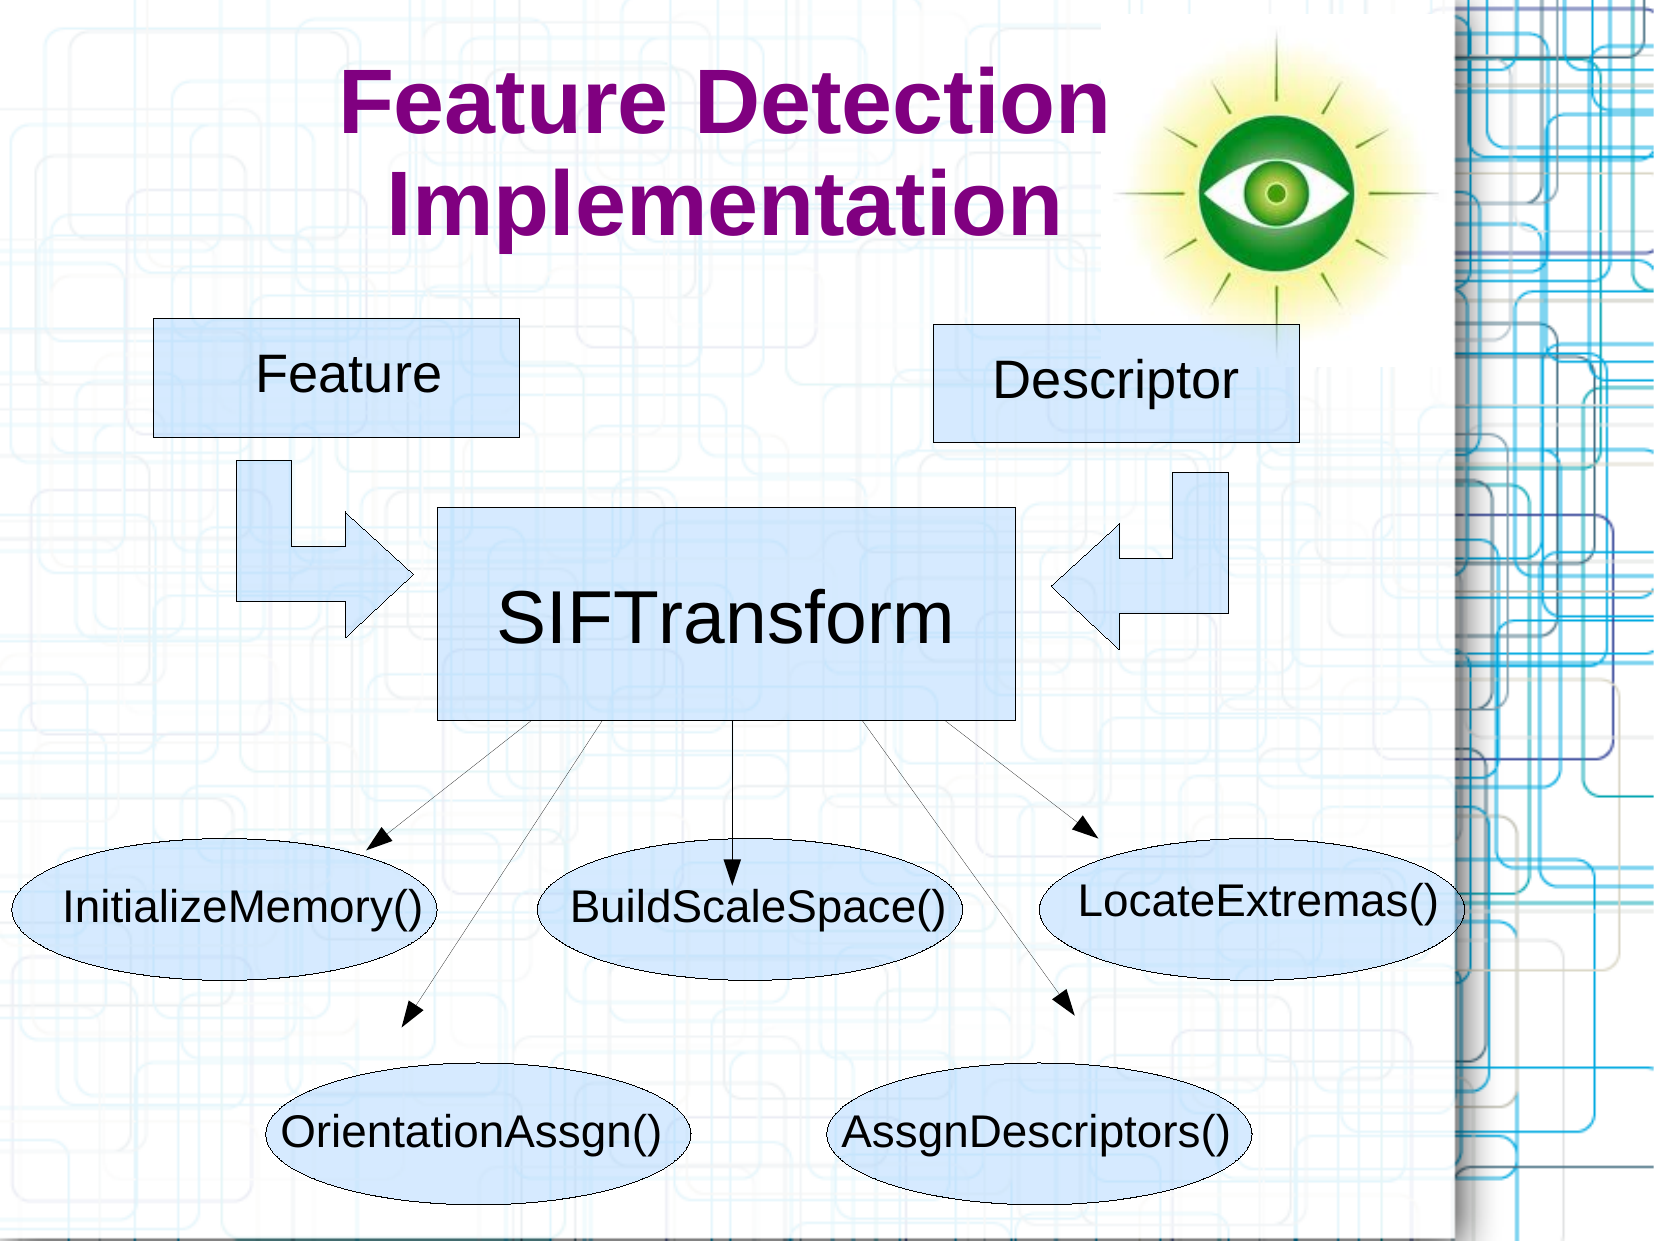

# Feature Detection Implementation
 Feature
 Descriptor
 SIFTransform
LocateExtremas()
InitializeMemory()
BuildScaleSpace()
OrientationAssgn()
AssgnDescriptors()